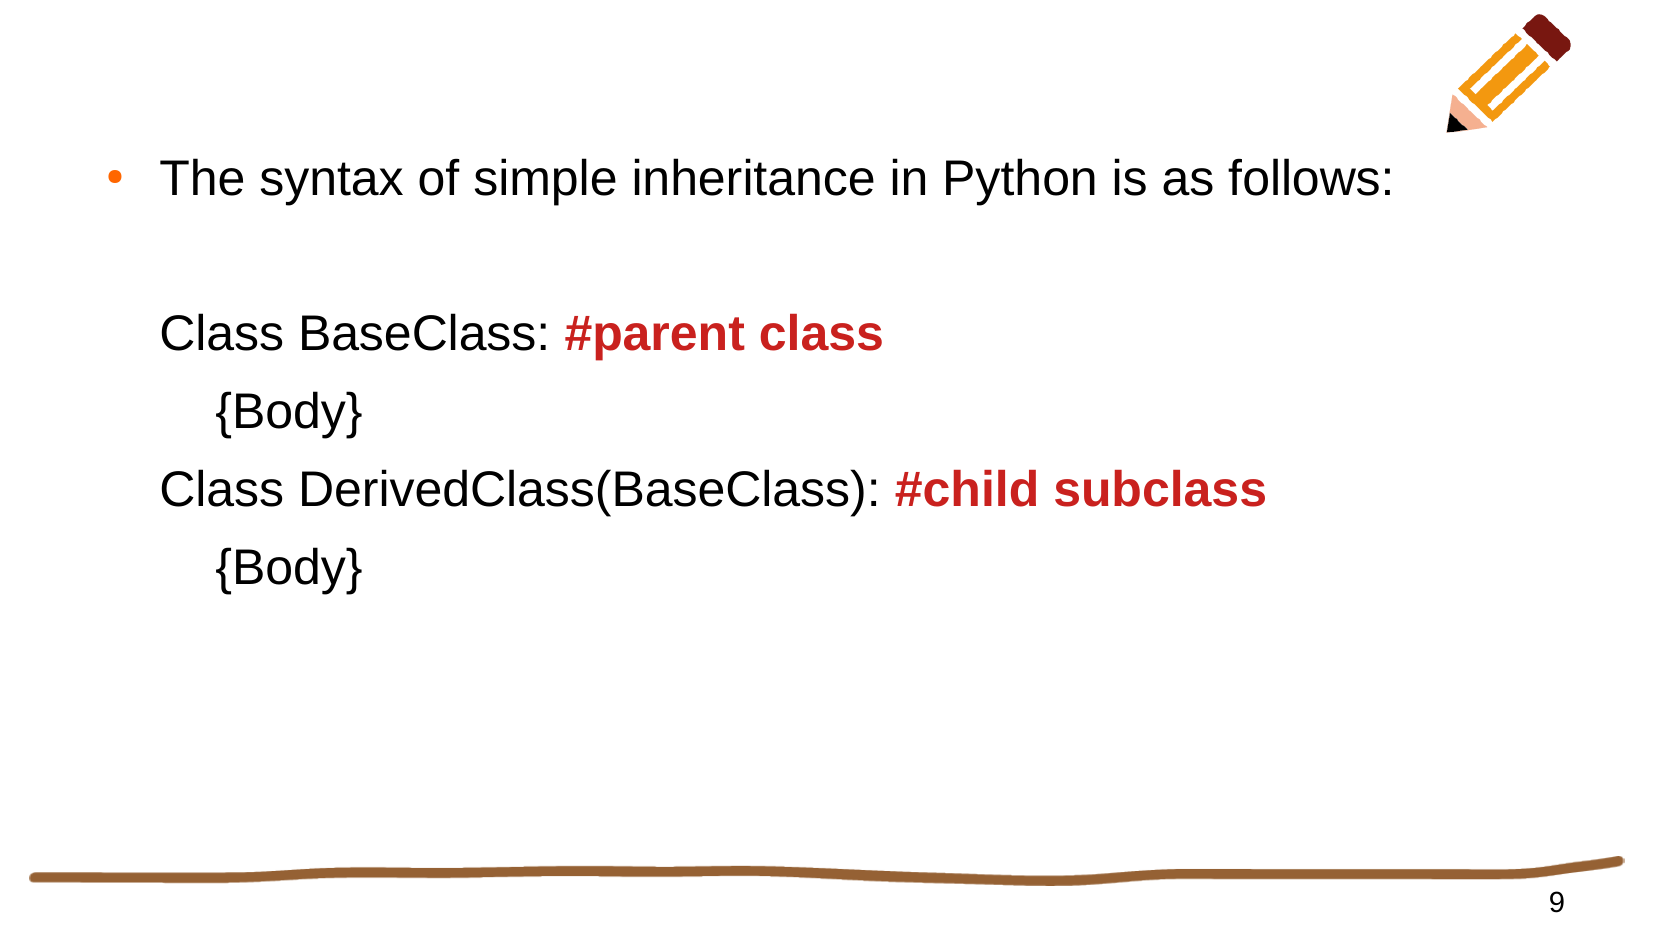

# The syntax of simple inheritance in Python is as follows:
Class BaseClass: #parent class
 {Body}
Class DerivedClass(BaseClass): #child subclass
 {Body}
9